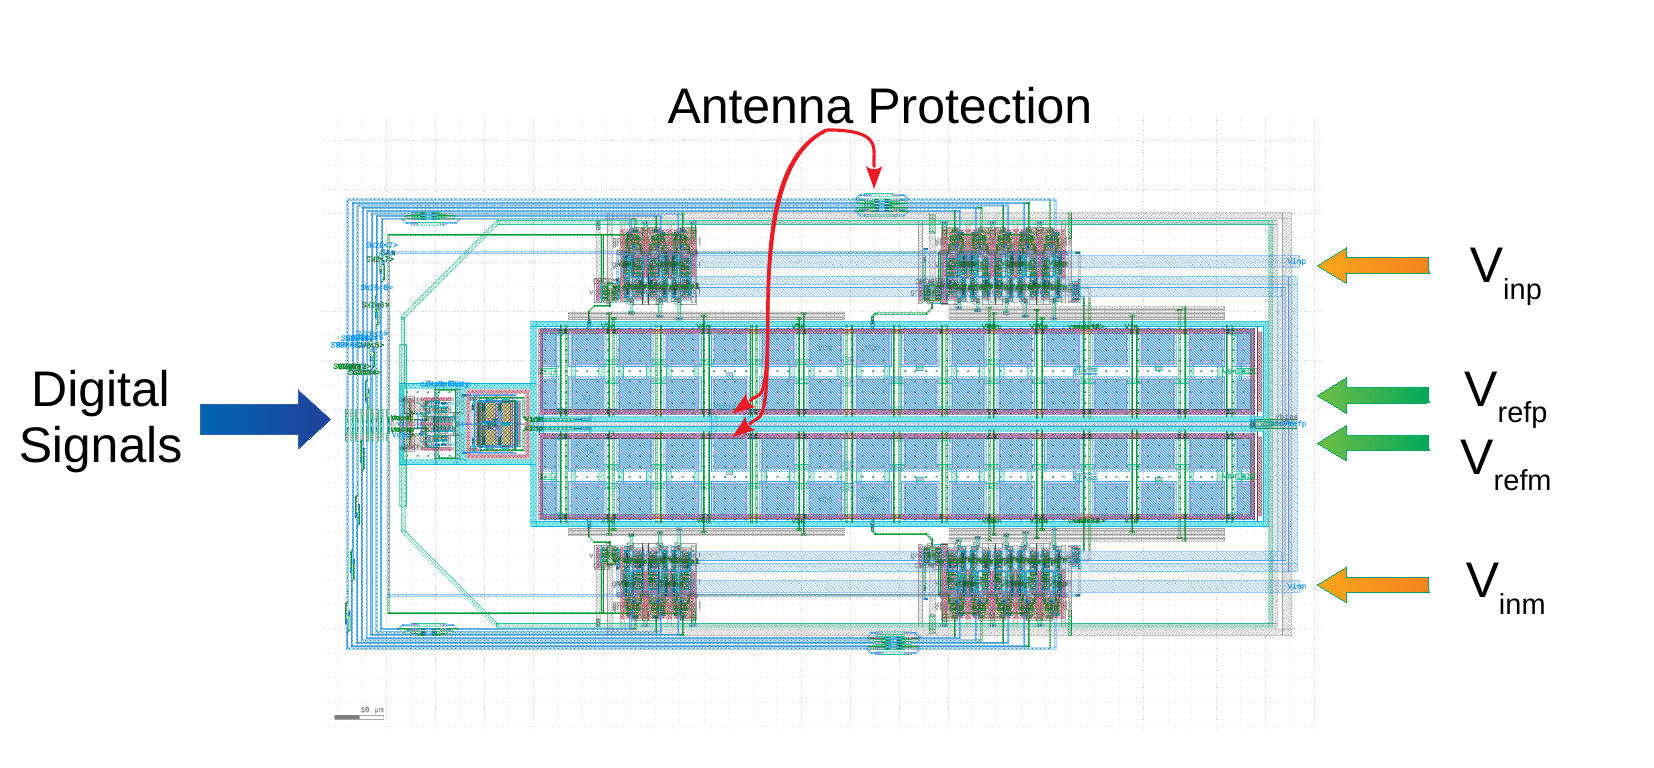

Antenna Protection
Vinp
Vrefp
Vrefm
Vinm
Digital Signals